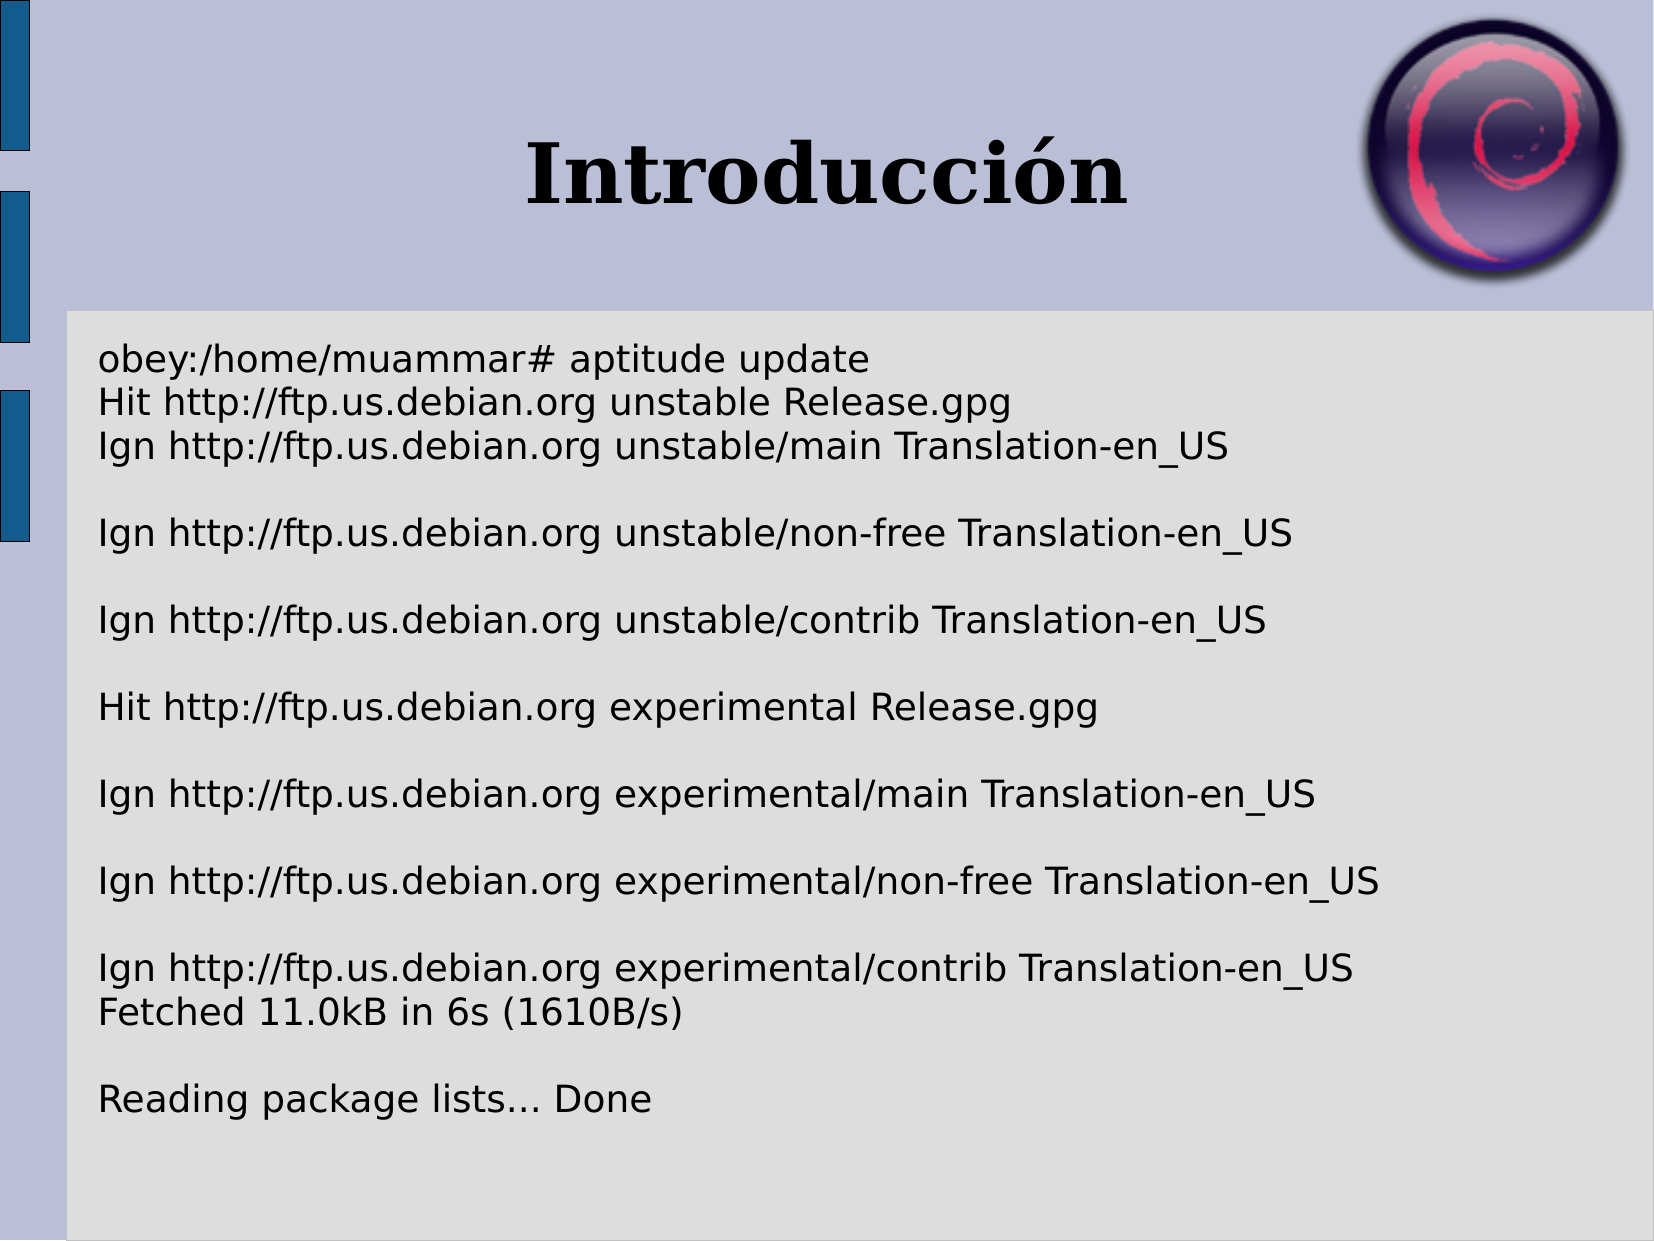

Introducción
obey:/home/muammar# aptitude update
Hit http://ftp.us.debian.org unstable Release.gpg
Ign http://ftp.us.debian.org unstable/main Translation-en_US
Ign http://ftp.us.debian.org unstable/non-free Translation-en_US
Ign http://ftp.us.debian.org unstable/contrib Translation-en_US
Hit http://ftp.us.debian.org experimental Release.gpg
Ign http://ftp.us.debian.org experimental/main Translation-en_US
Ign http://ftp.us.debian.org experimental/non-free Translation-en_US
Ign http://ftp.us.debian.org experimental/contrib Translation-en_US
Fetched 11.0kB in 6s (1610B/s)
Reading package lists... Done